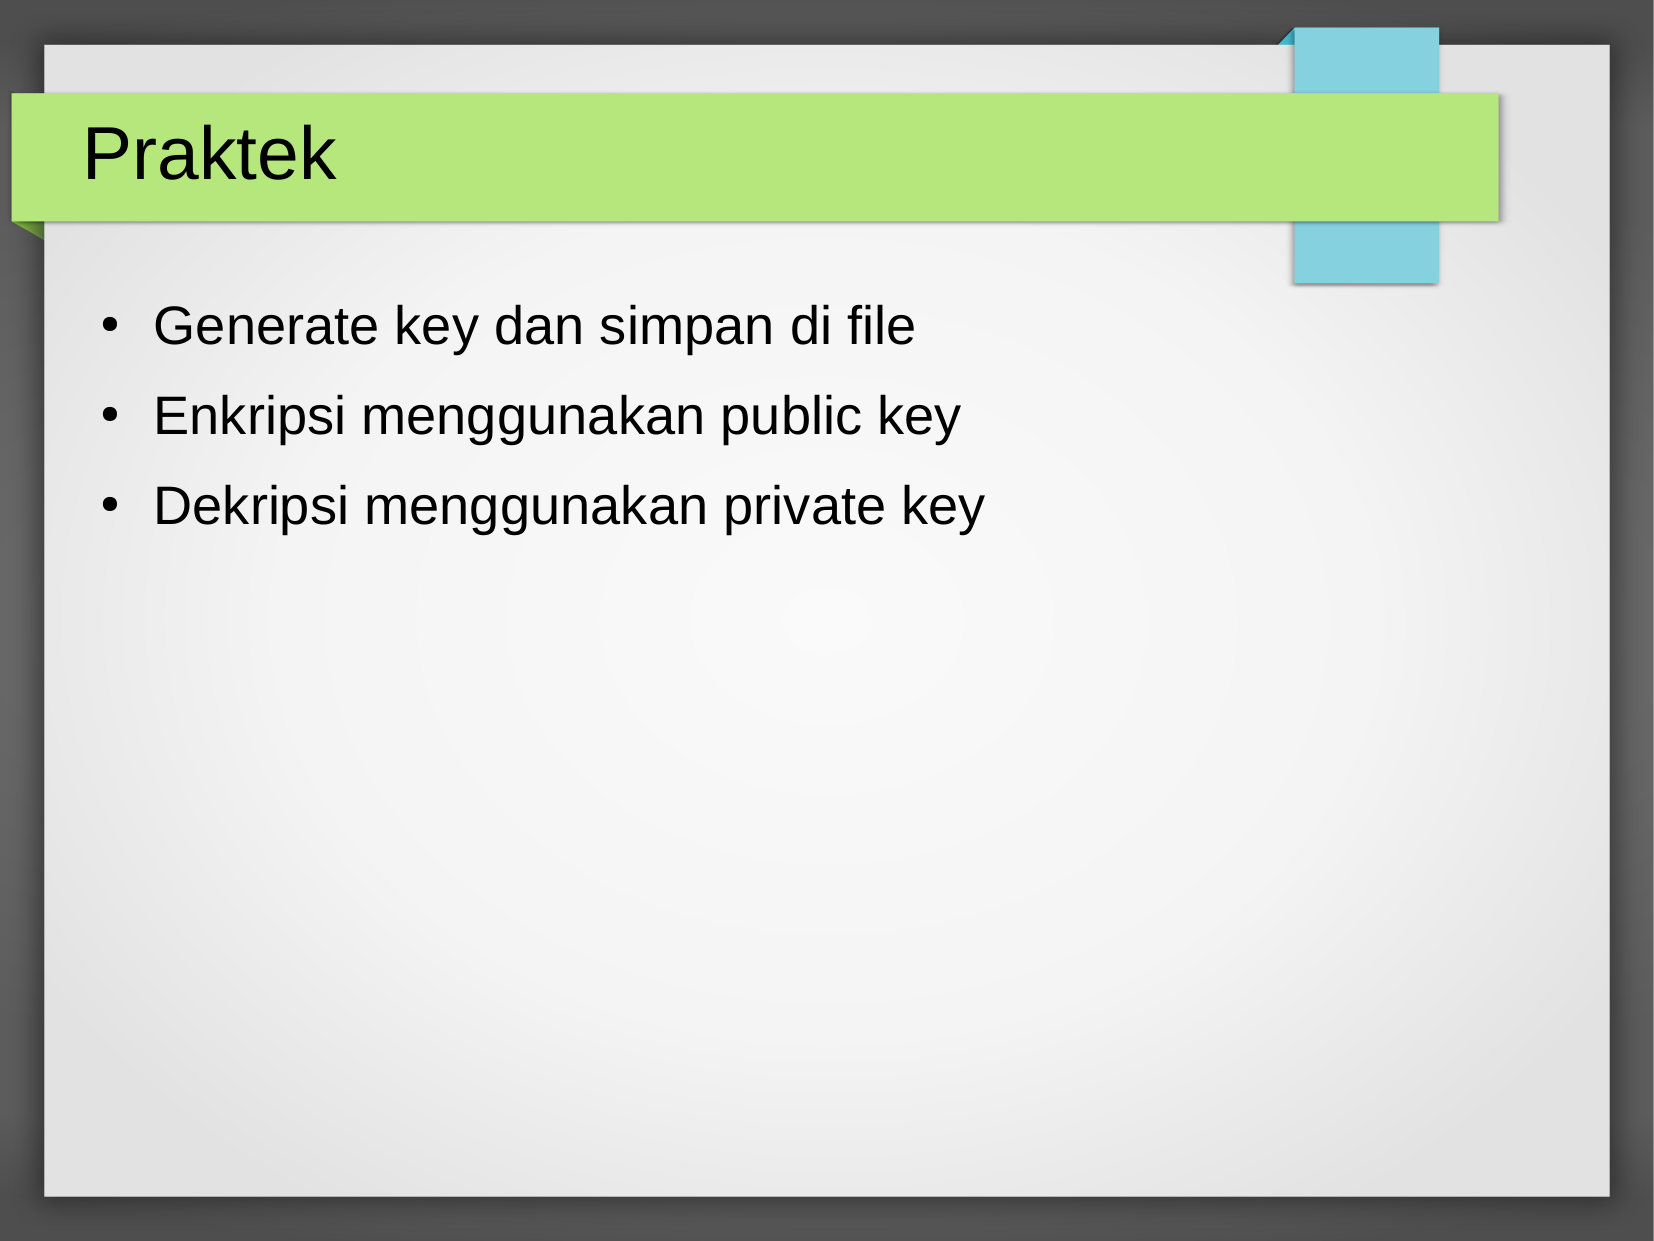

# Praktek
Generate key dan simpan di file
Enkripsi menggunakan public key
Dekripsi menggunakan private key